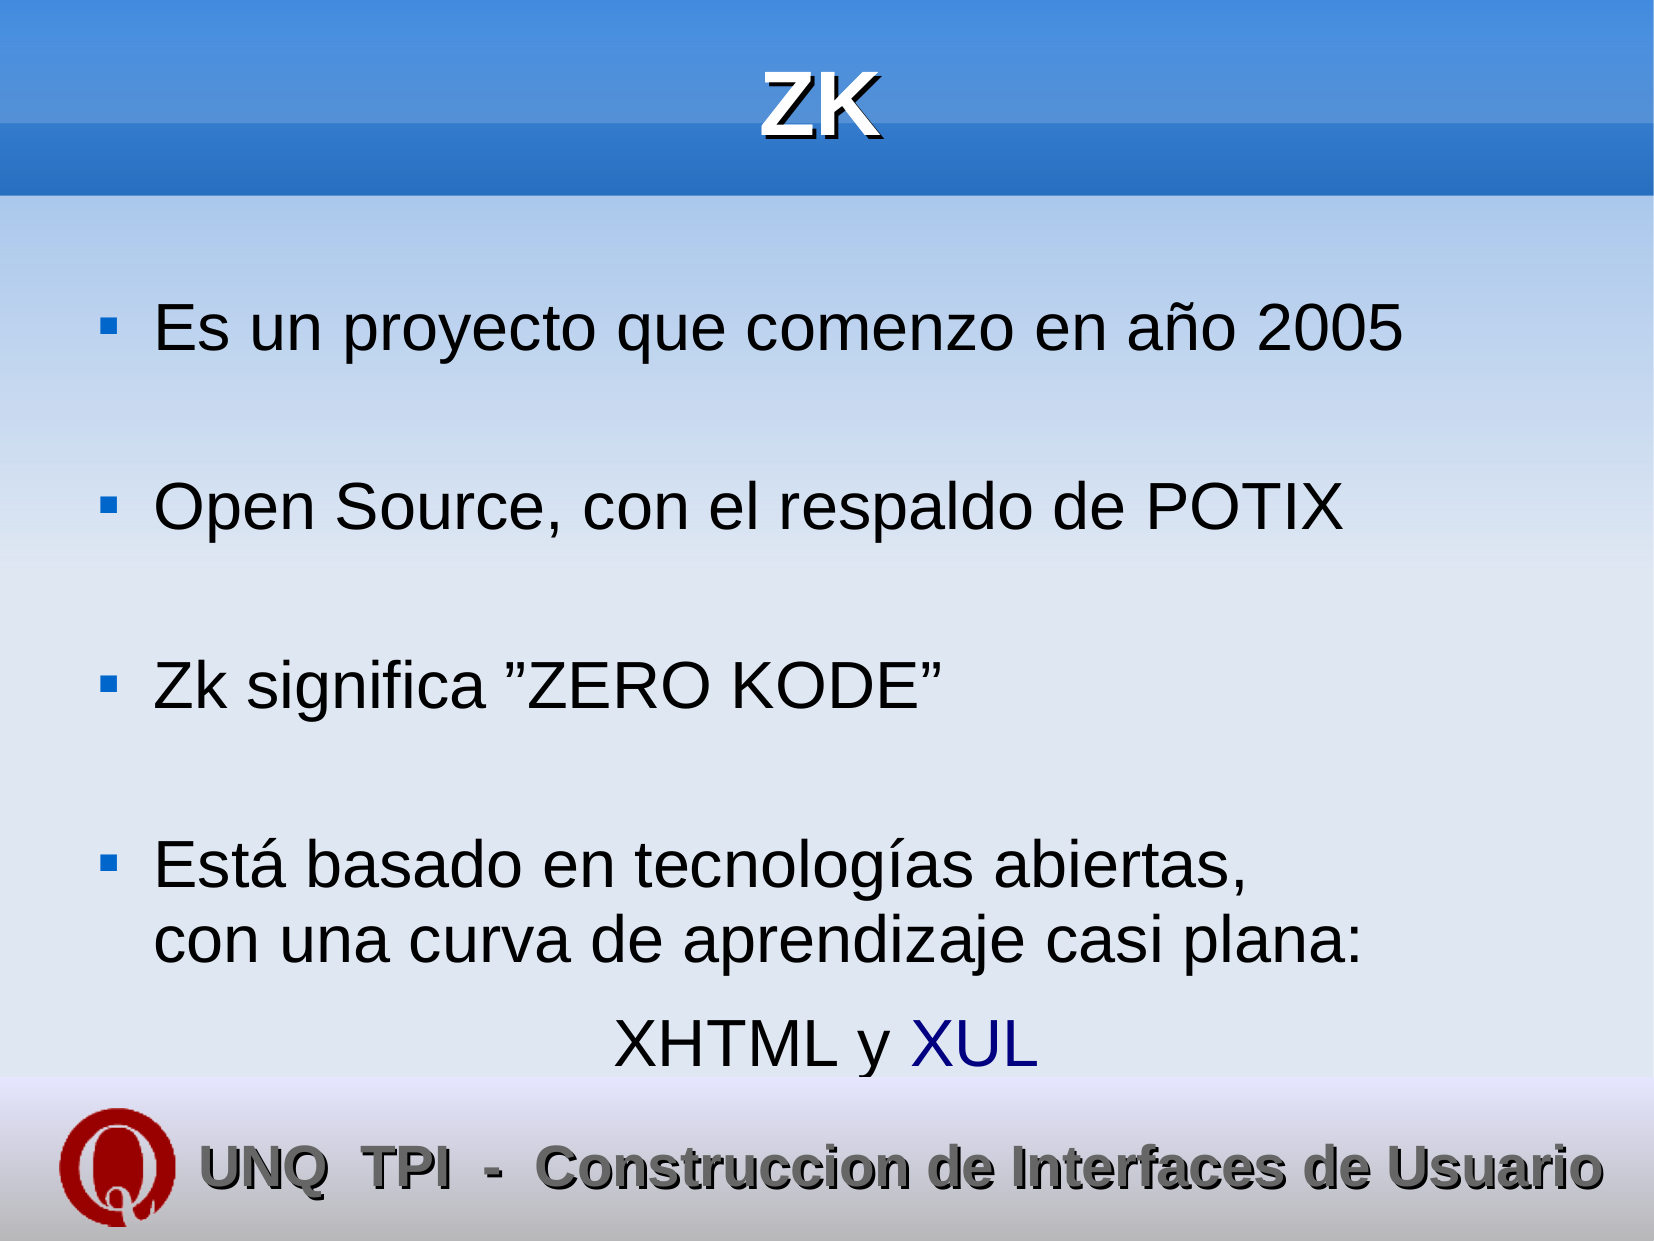

# ZK
ZK
Es un proyecto que comenzo en año 2005
Open Source, con el respaldo de POTIX
Zk significa ”ZERO KODE”
Está basado en tecnologías abiertas,
con una curva de aprendizaje casi plana:
XHTML y XUL
UNQ TPI - Construccion de Interfaces de Usuario